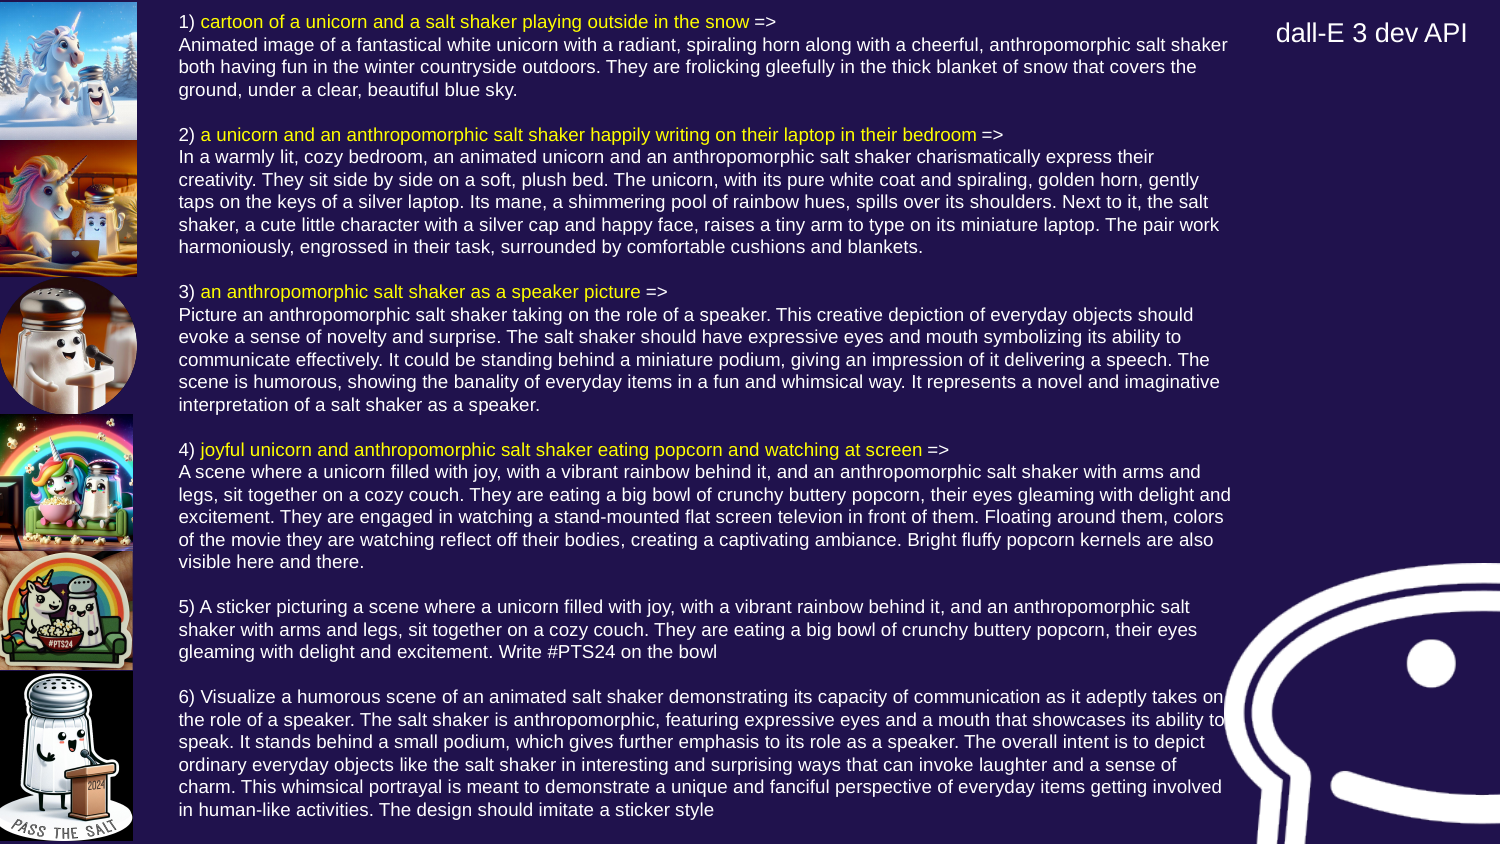

dall-E 3 dev API
1) cartoon of a unicorn and a salt shaker playing outside in the snow =>
Animated image of a fantastical white unicorn with a radiant, spiraling horn along with a cheerful, anthropomorphic salt shaker both having fun in the winter countryside outdoors. They are frolicking gleefully in the thick blanket of snow that covers the ground, under a clear, beautiful blue sky.
2) a unicorn and an anthropomorphic salt shaker happily writing on their laptop in their bedroom =>
In a warmly lit, cozy bedroom, an animated unicorn and an anthropomorphic salt shaker charismatically express their creativity. They sit side by side on a soft, plush bed. The unicorn, with its pure white coat and spiraling, golden horn, gently taps on the keys of a silver laptop. Its mane, a shimmering pool of rainbow hues, spills over its shoulders. Next to it, the salt shaker, a cute little character with a silver cap and happy face, raises a tiny arm to type on its miniature laptop. The pair work harmoniously, engrossed in their task, surrounded by comfortable cushions and blankets.
3) an anthropomorphic salt shaker as a speaker picture =>
Picture an anthropomorphic salt shaker taking on the role of a speaker. This creative depiction of everyday objects should evoke a sense of novelty and surprise. The salt shaker should have expressive eyes and mouth symbolizing its ability to communicate effectively. It could be standing behind a miniature podium, giving an impression of it delivering a speech. The scene is humorous, showing the banality of everyday items in a fun and whimsical way. It represents a novel and imaginative interpretation of a salt shaker as a speaker.
4) joyful unicorn and anthropomorphic salt shaker eating popcorn and watching at screen =>
A scene where a unicorn filled with joy, with a vibrant rainbow behind it, and an anthropomorphic salt shaker with arms and legs, sit together on a cozy couch. They are eating a big bowl of crunchy buttery popcorn, their eyes gleaming with delight and excitement. They are engaged in watching a stand-mounted flat screen televion in front of them. Floating around them, colors of the movie they are watching reflect off their bodies, creating a captivating ambiance. Bright fluffy popcorn kernels are also visible here and there.
5) A sticker picturing a scene where a unicorn filled with joy, with a vibrant rainbow behind it, and an anthropomorphic salt shaker with arms and legs, sit together on a cozy couch. They are eating a big bowl of crunchy buttery popcorn, their eyes gleaming with delight and excitement. Write #PTS24 on the bowl
6) Visualize a humorous scene of an animated salt shaker demonstrating its capacity of communication as it adeptly takes on the role of a speaker. The salt shaker is anthropomorphic, featuring expressive eyes and a mouth that showcases its ability to speak. It stands behind a small podium, which gives further emphasis to its role as a speaker. The overall intent is to depict ordinary everyday objects like the salt shaker in interesting and surprising ways that can invoke laughter and a sense of charm. This whimsical portrayal is meant to demonstrate a unique and fanciful perspective of everyday items getting involved in human-like activities. The design should imitate a sticker style